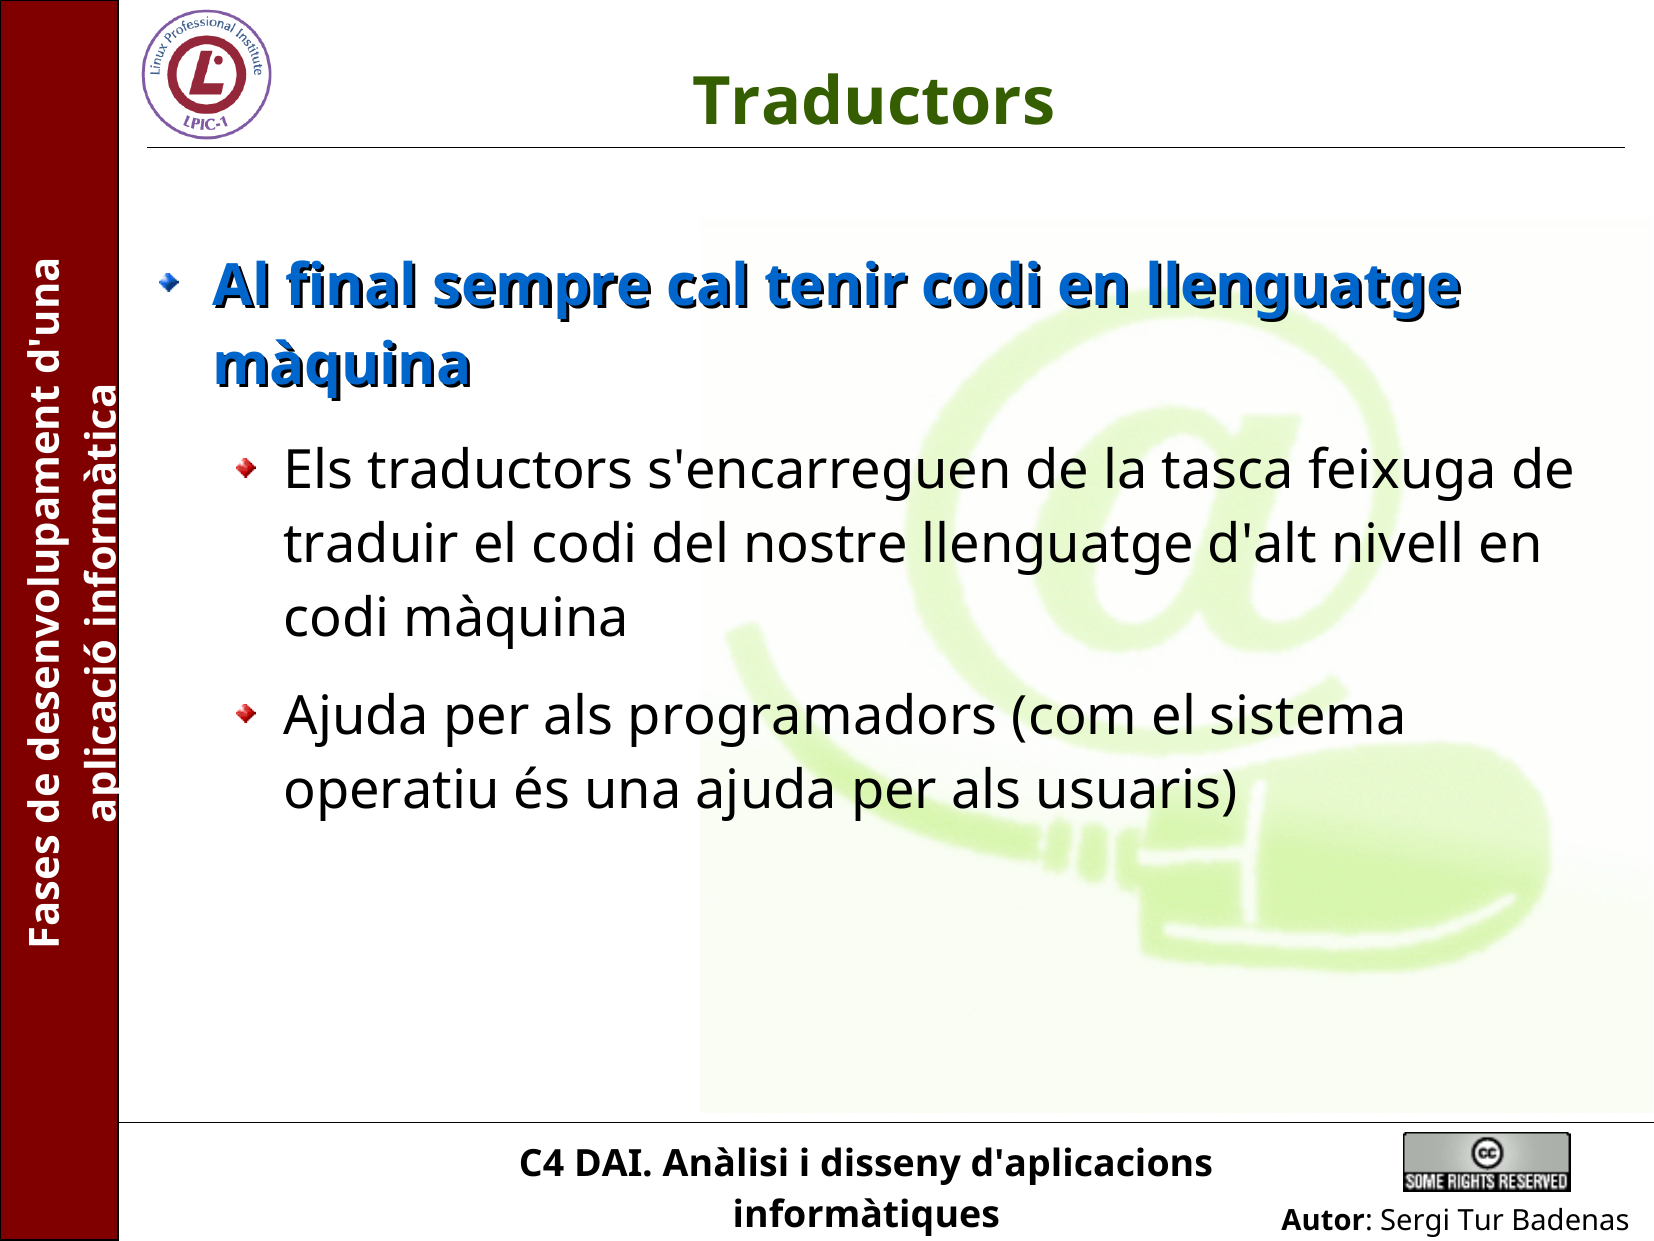

# Traductors
Al final sempre cal tenir codi en llenguatge màquina
Els traductors s'encarreguen de la tasca feixuga de traduir el codi del nostre llenguatge d'alt nivell en codi màquina
Ajuda per als programadors (com el sistema operatiu és una ajuda per als usuaris)